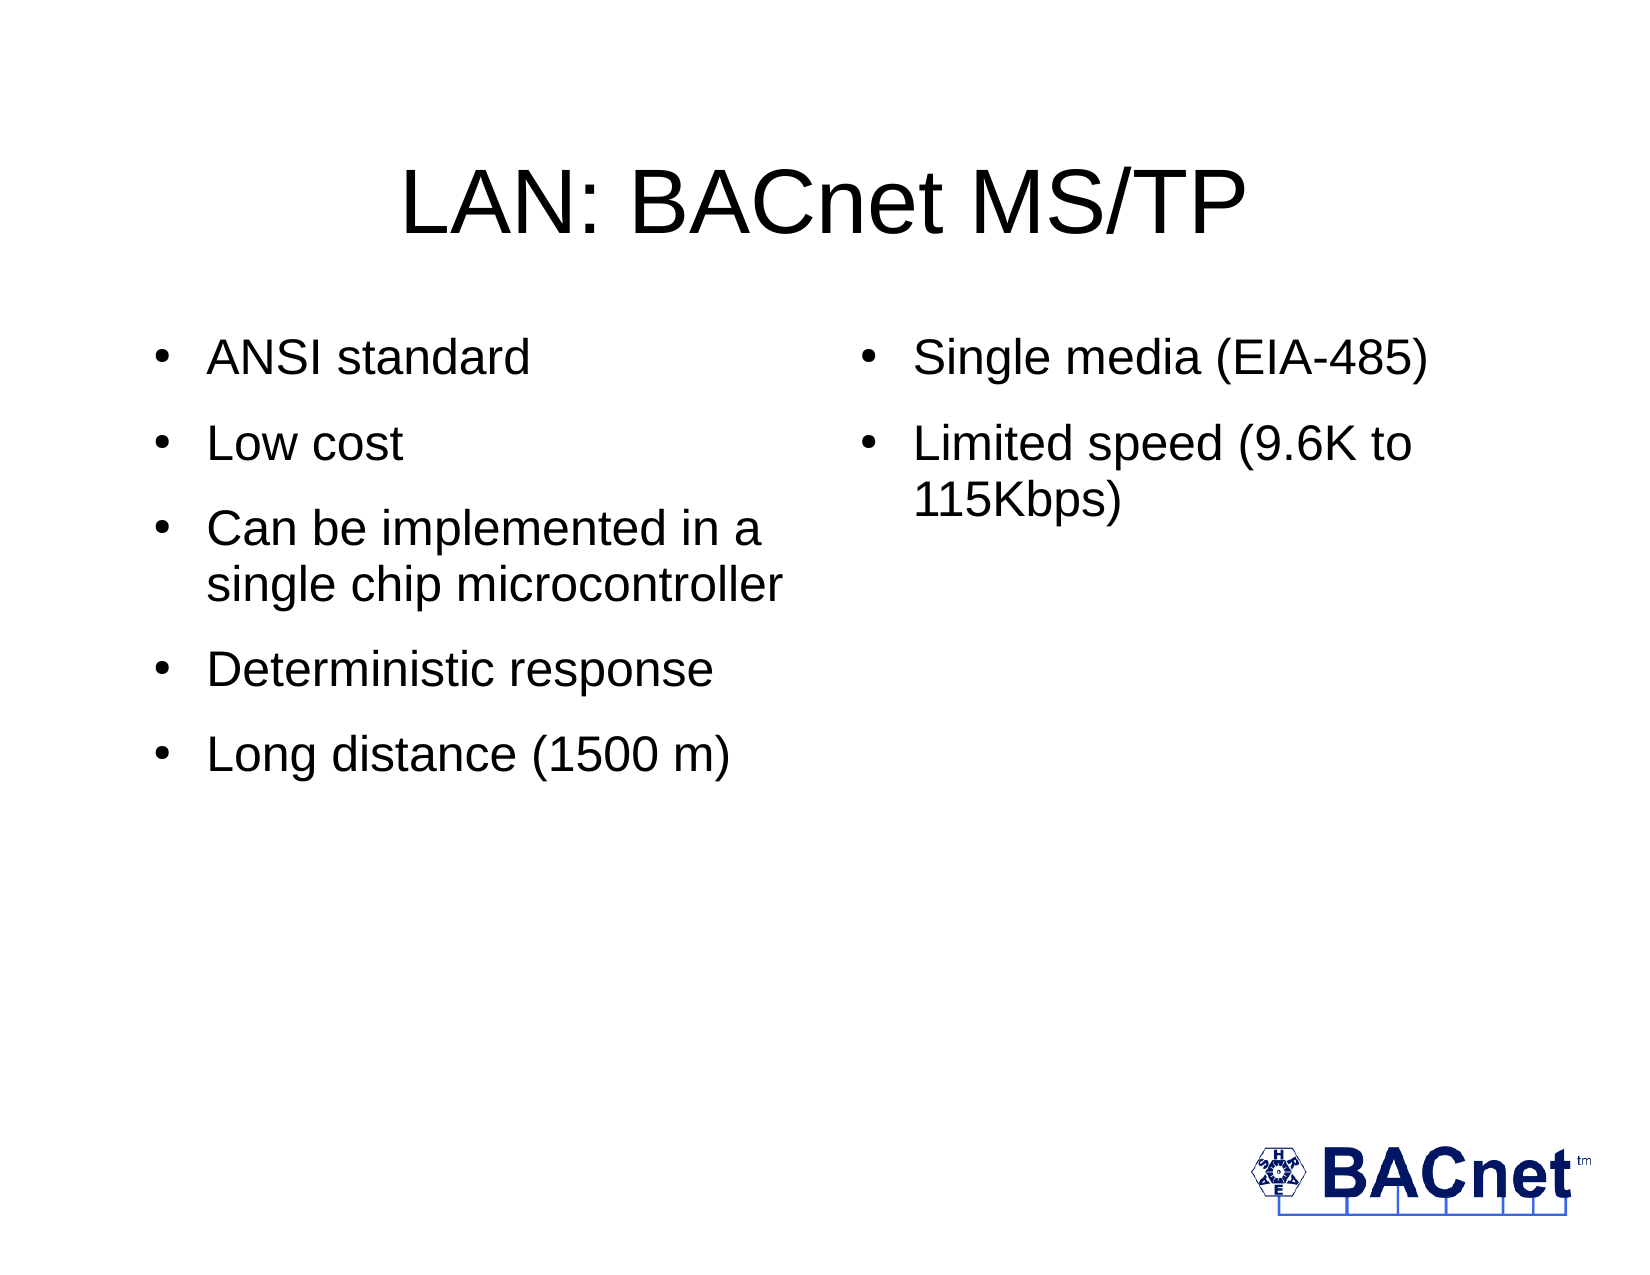

# LAN: BACnet MS/TP
ANSI standard
Low cost
Can be implemented in a single chip microcontroller
Deterministic response
Long distance (1500 m)
Single media (EIA-485)
Limited speed (9.6K to 115Kbps)